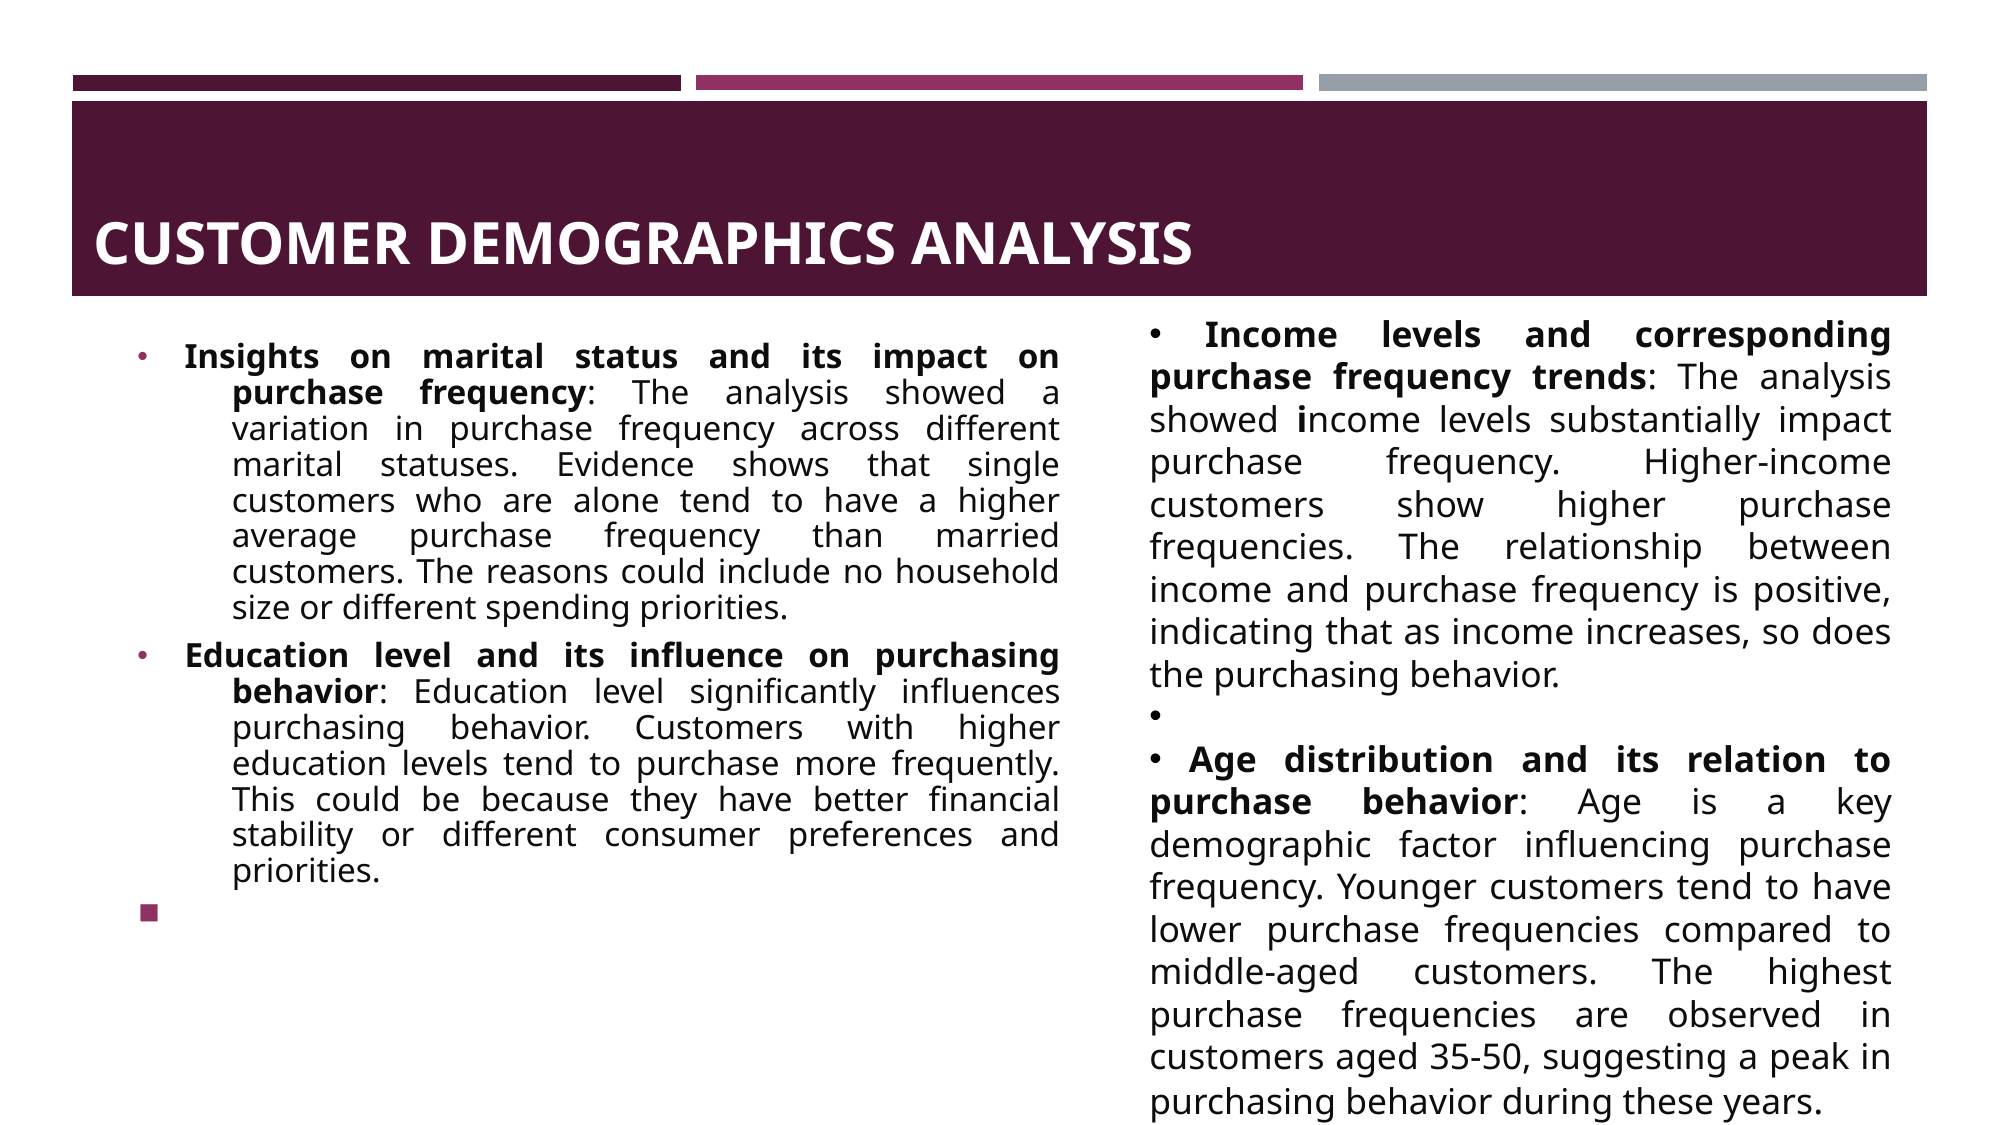

# Customer Demographics Analysis
 Income levels and corresponding purchase frequency trends: The analysis showed income levels substantially impact purchase frequency. Higher-income customers show higher purchase frequencies. The relationship between income and purchase frequency is positive, indicating that as income increases, so does the purchasing behavior.
 Age distribution and its relation to purchase behavior: Age is a key demographic factor influencing purchase frequency. Younger customers tend to have lower purchase frequencies compared to middle-aged customers. The highest purchase frequencies are observed in customers aged 35-50, suggesting a peak in purchasing behavior during these years.
Insights on marital status and its impact on purchase frequency: The analysis showed a variation in purchase frequency across different marital statuses. Evidence shows that single customers who are alone tend to have a higher average purchase frequency than married customers. The reasons could include no household size or different spending priorities.
Education level and its influence on purchasing behavior: Education level significantly influences purchasing behavior. Customers with higher education levels tend to purchase more frequently. This could be because they have better financial stability or different consumer preferences and priorities.